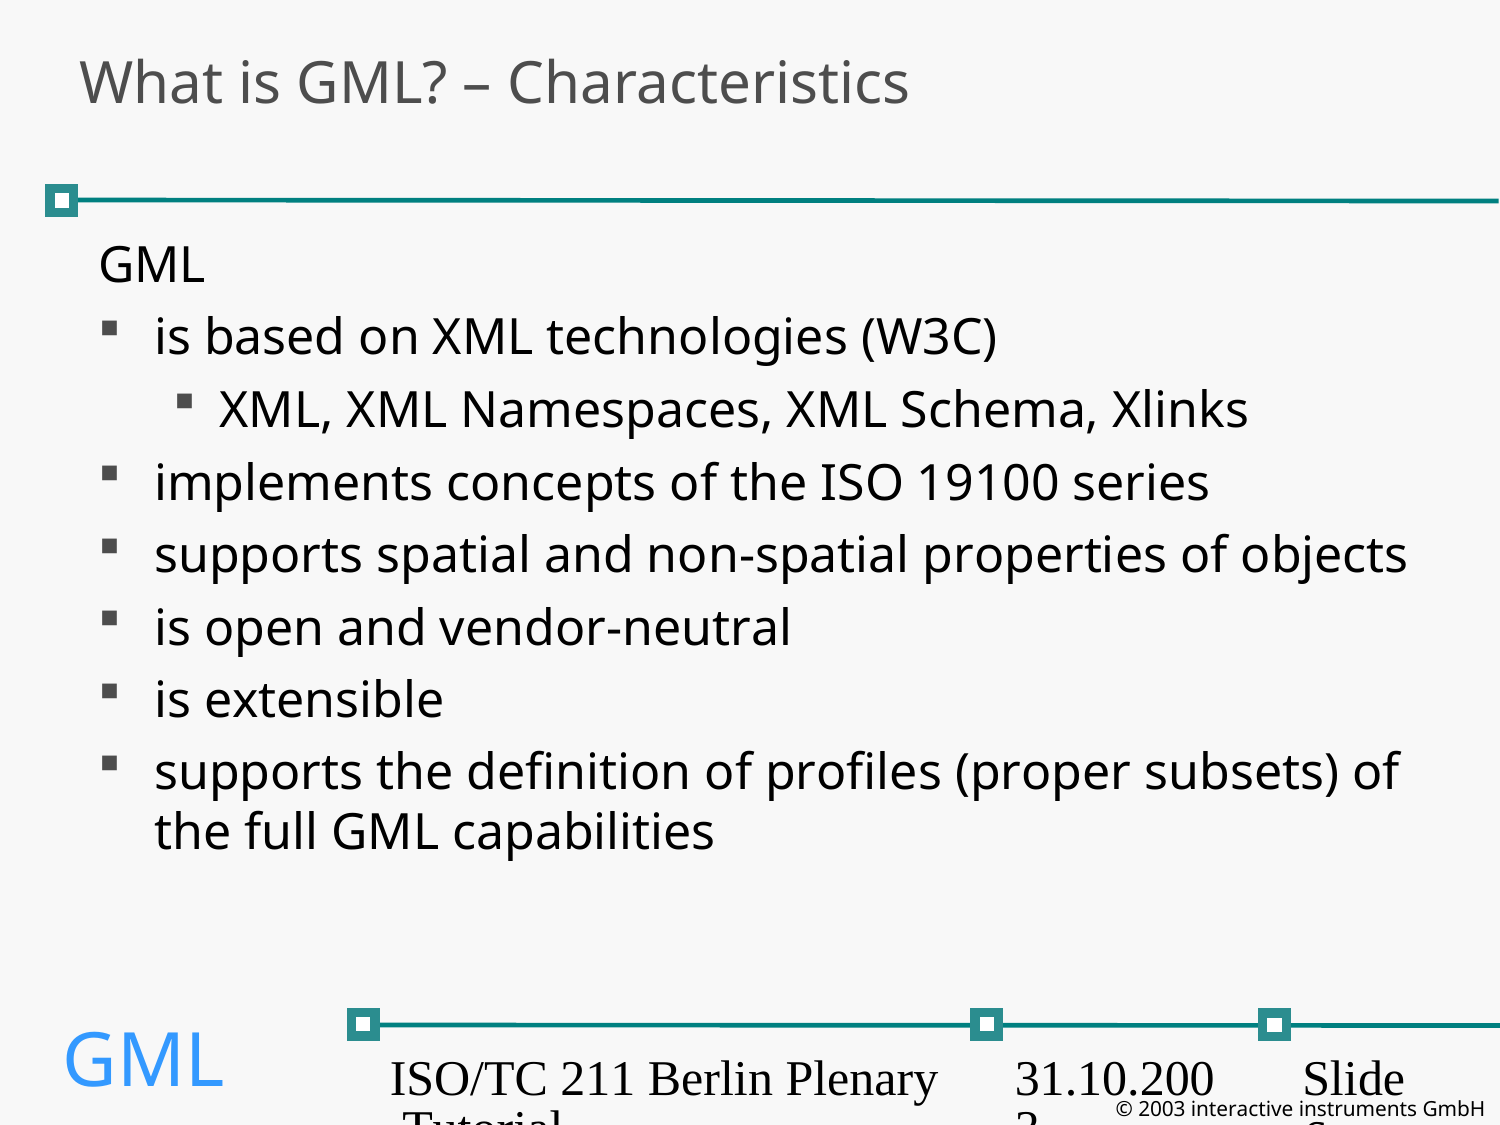

# What is GML? – Characteristics
GML
is based on XML technologies (W3C)
XML, XML Namespaces, XML Schema, Xlinks
implements concepts of the ISO 19100 series
supports spatial and non-spatial properties of objects
is open and vendor-neutral
is extensible
supports the definition of profiles (proper subsets) of the full GML capabilities
ISO/TC 211 Berlin Plenary Tutorial
31.10.2003
6